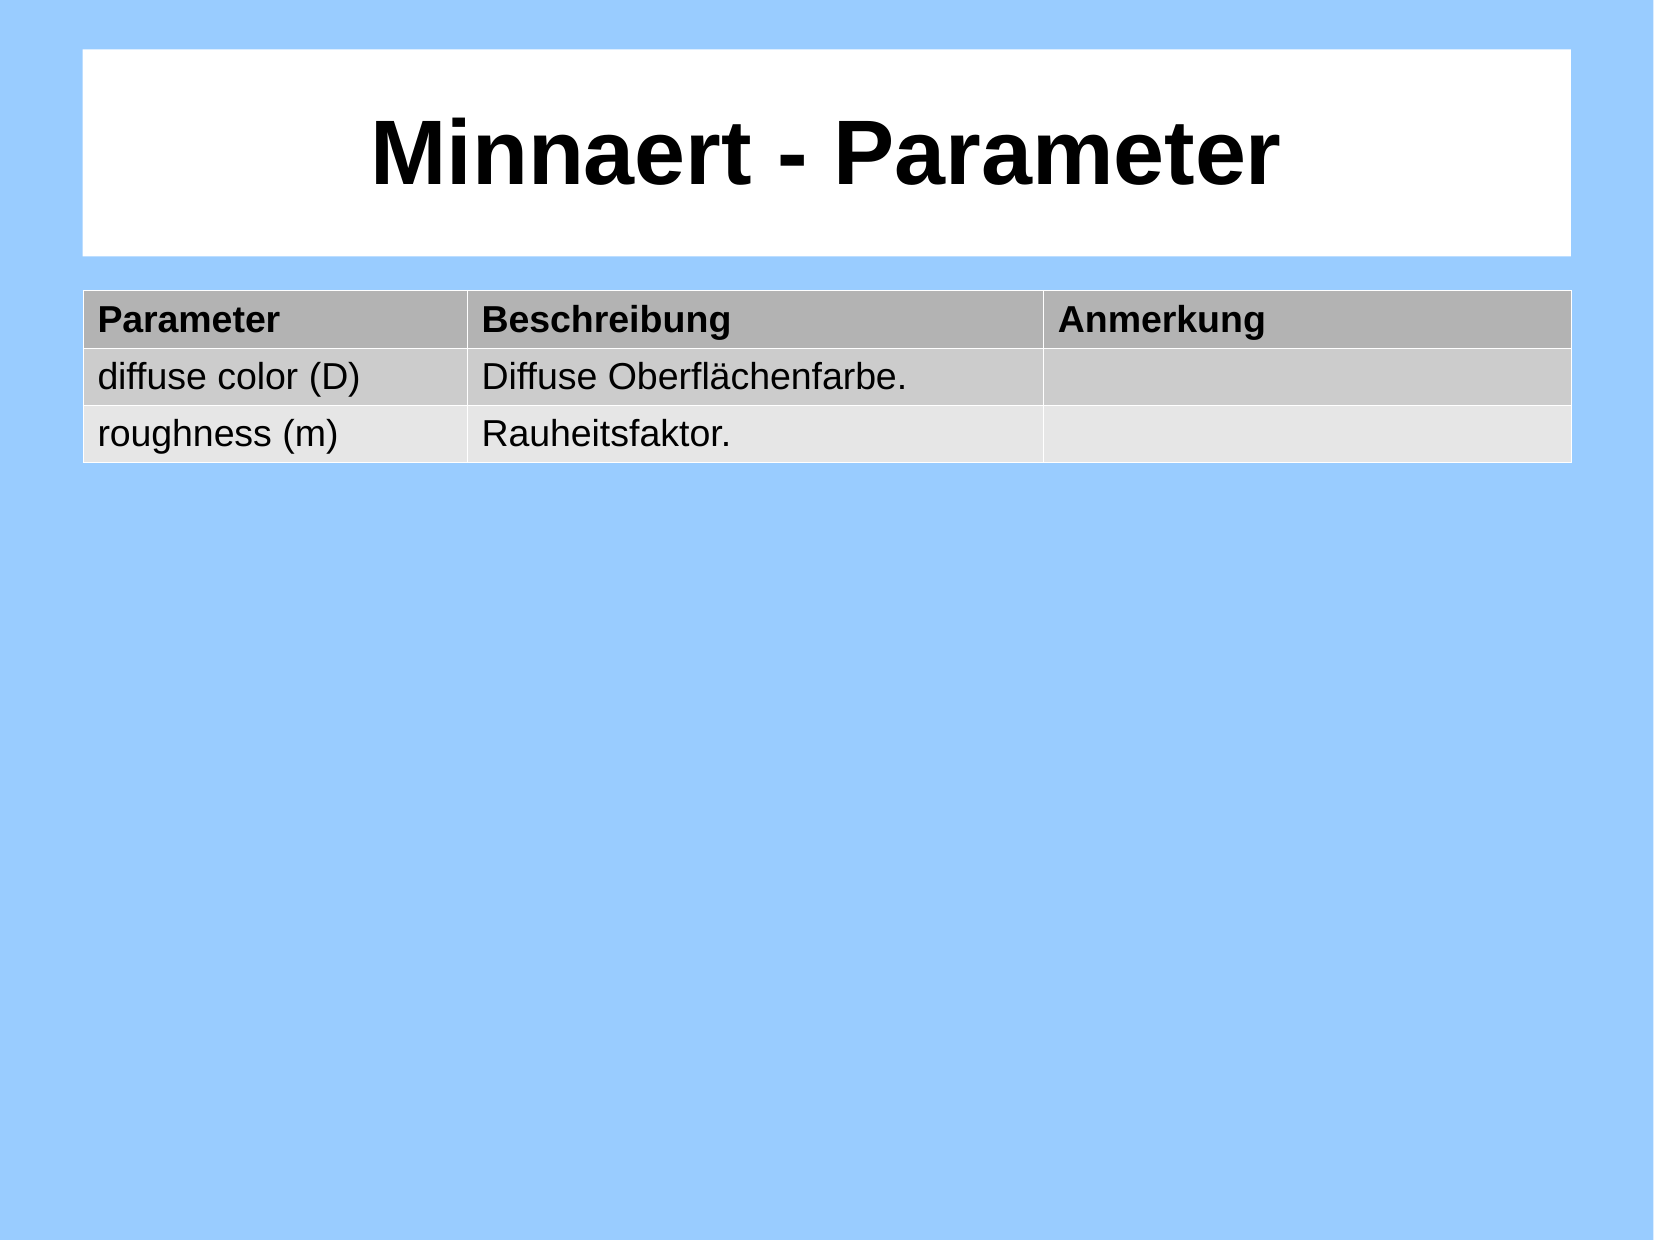

# Minnaert - Parameter
| Parameter | Beschreibung | Anmerkung |
| --- | --- | --- |
| diffuse color (D) | Diffuse Oberflächenfarbe. | |
| roughness (m) | Rauheitsfaktor. | |